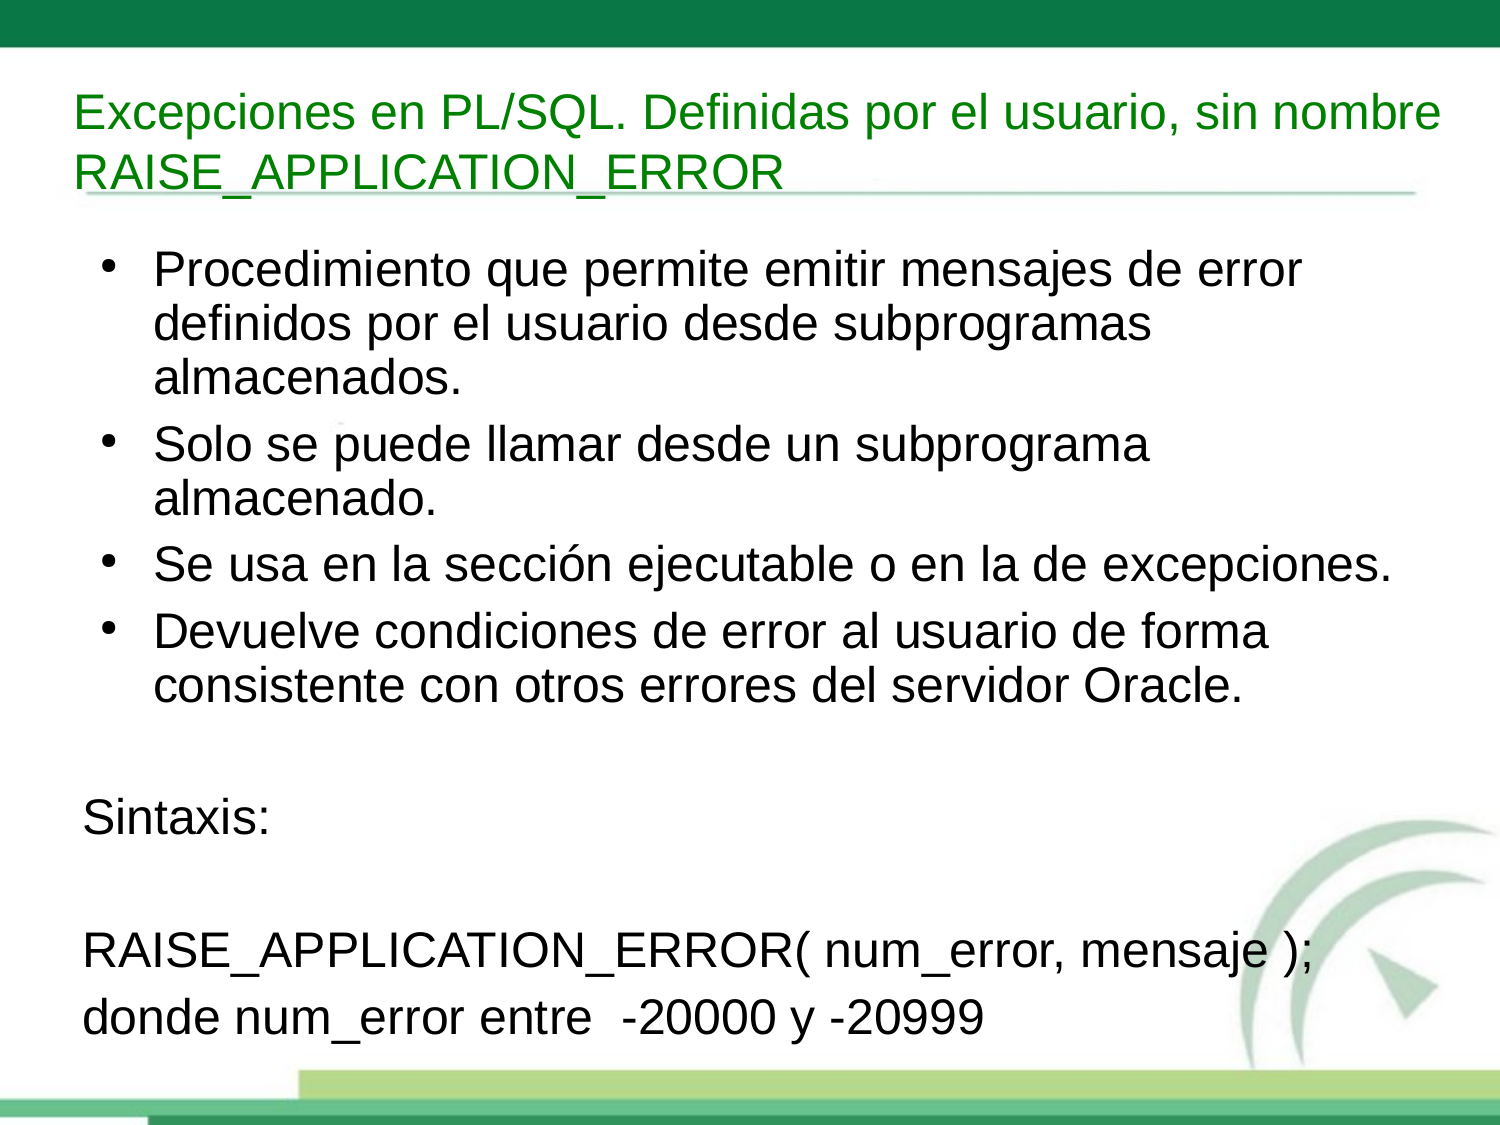

# Excepciones en PL/SQL. Definidas por el usuario, sin nombre RAISE_APPLICATION_ERROR
Procedimiento que permite emitir mensajes de error definidos por el usuario desde subprogramas almacenados.
Solo se puede llamar desde un subprograma almacenado.
Se usa en la sección ejecutable o en la de excepciones.
Devuelve condiciones de error al usuario de forma consistente con otros errores del servidor Oracle.
Sintaxis:
RAISE_APPLICATION_ERROR( num_error, mensaje );
donde num_error entre -20000 y -20999